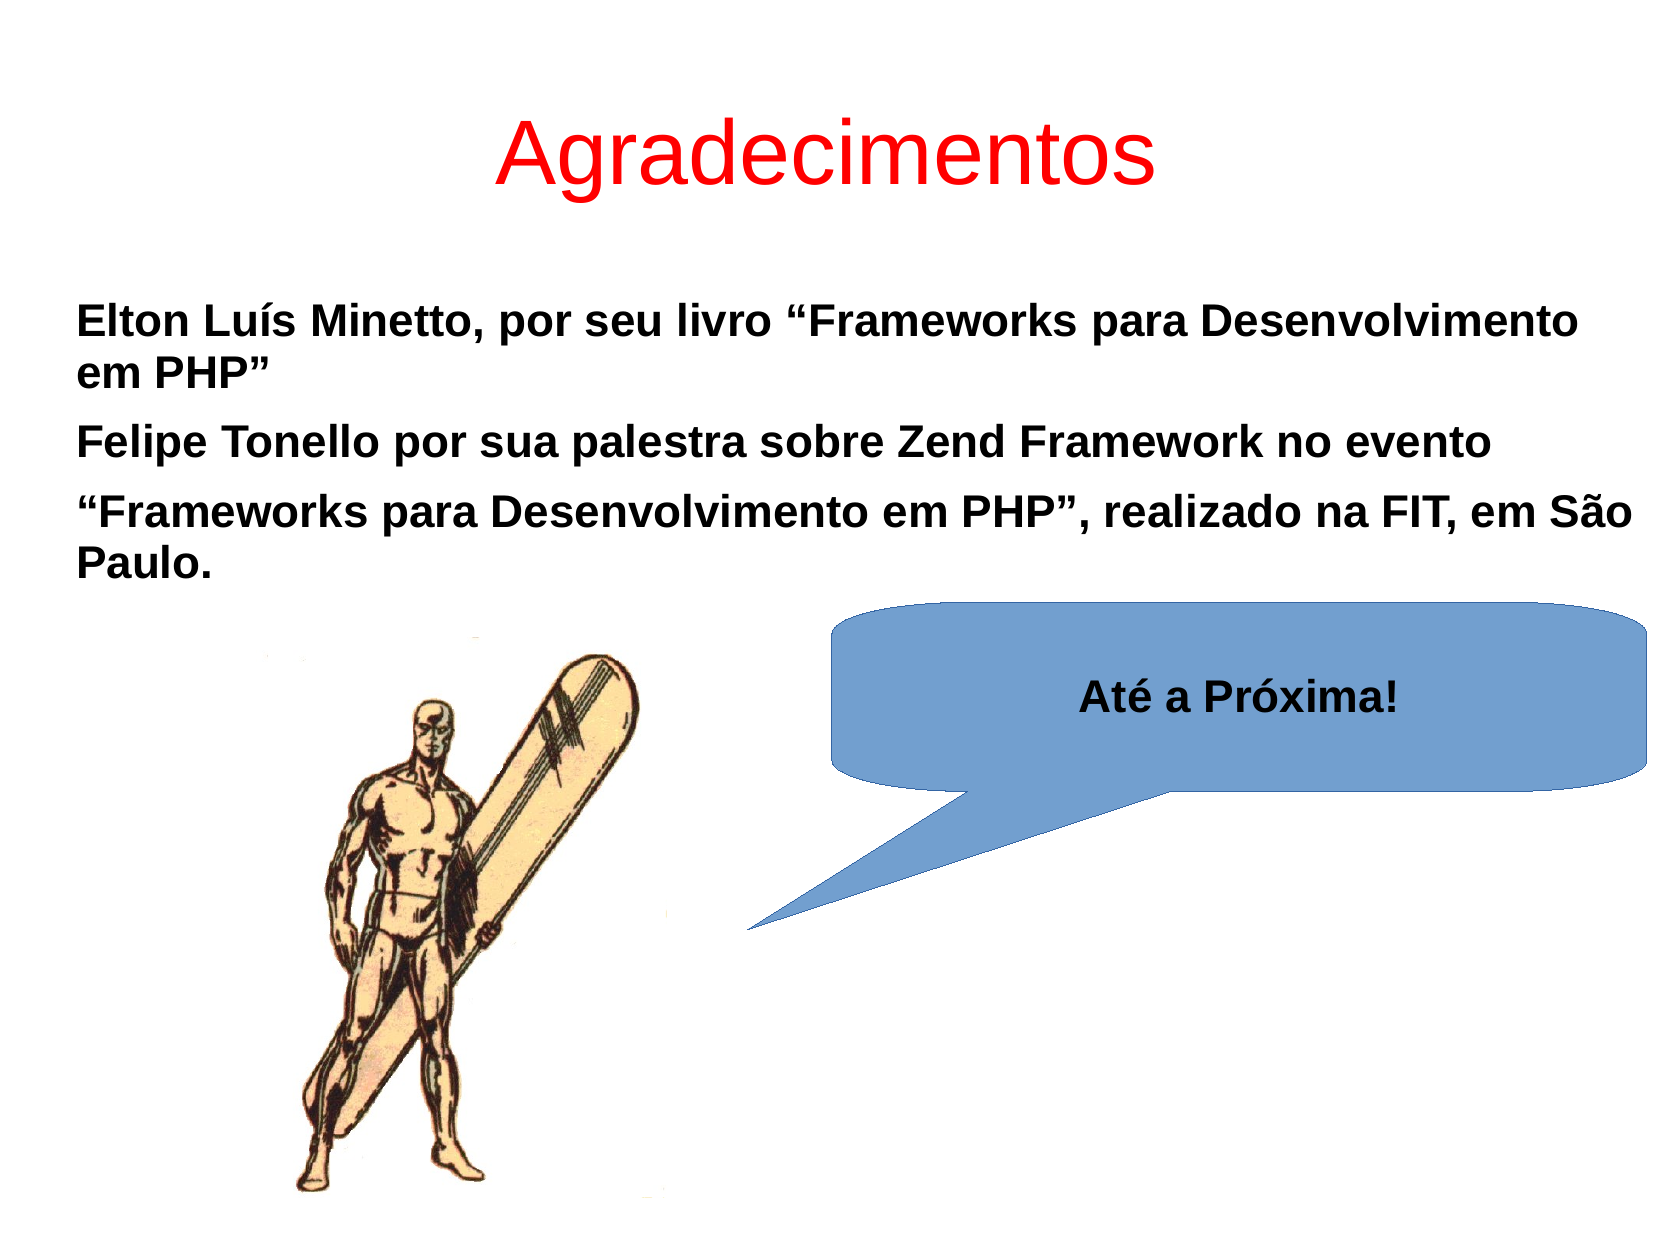

# Agradecimentos
Elton Luís Minetto, por seu livro “Frameworks para Desenvolvimento em PHP”
Felipe Tonello por sua palestra sobre Zend Framework no evento
“Frameworks para Desenvolvimento em PHP”, realizado na FIT, em São Paulo.
Até a Próxima!